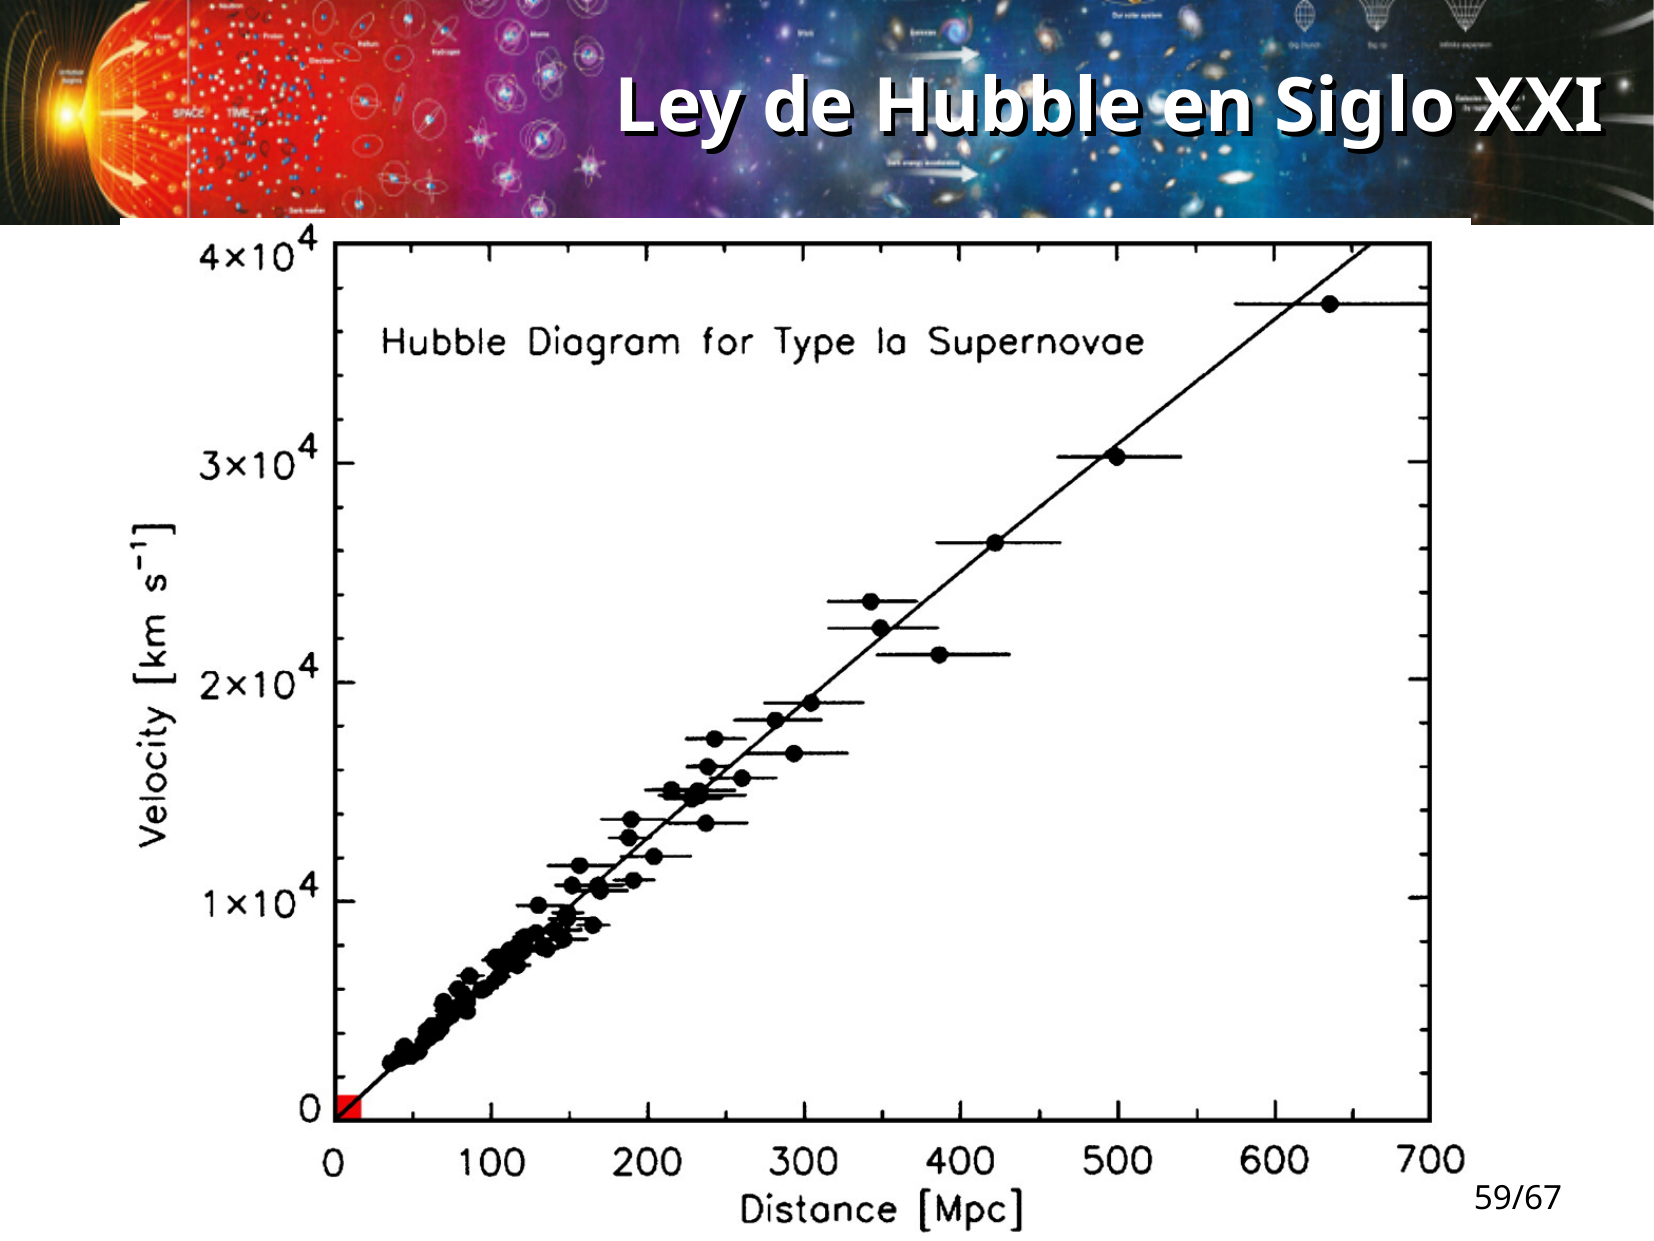

# Ley de Hubble en Siglo XXI
H. Asorey - Física IV B
59